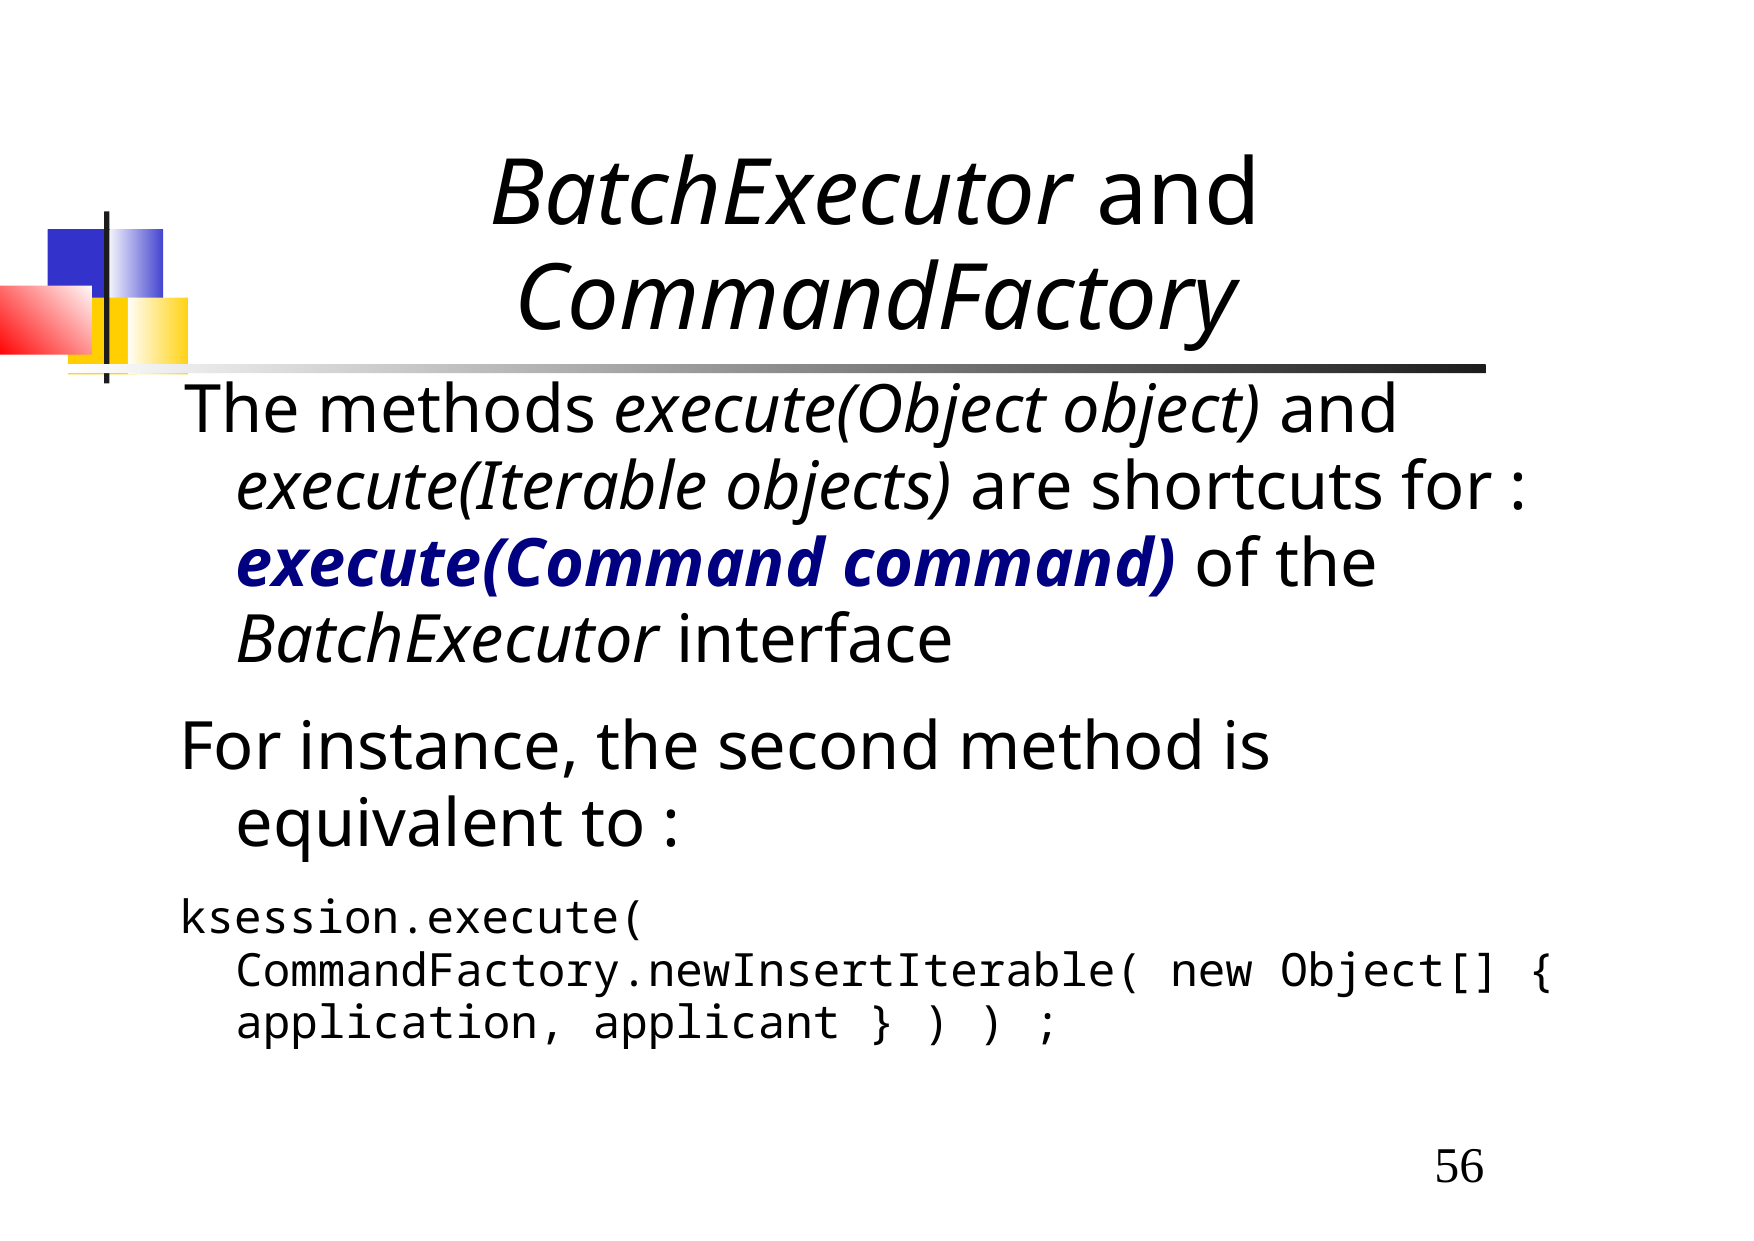

# BatchExecutor and CommandFactory
The methods execute(Object object) and execute(Iterable objects) are shortcuts for : execute(Command command) of the BatchExecutor interface
For instance, the second method is equivalent to :
ksession.execute(
CommandFactory.newInsertIterable( new Object[] { application, applicant } ) ) ;